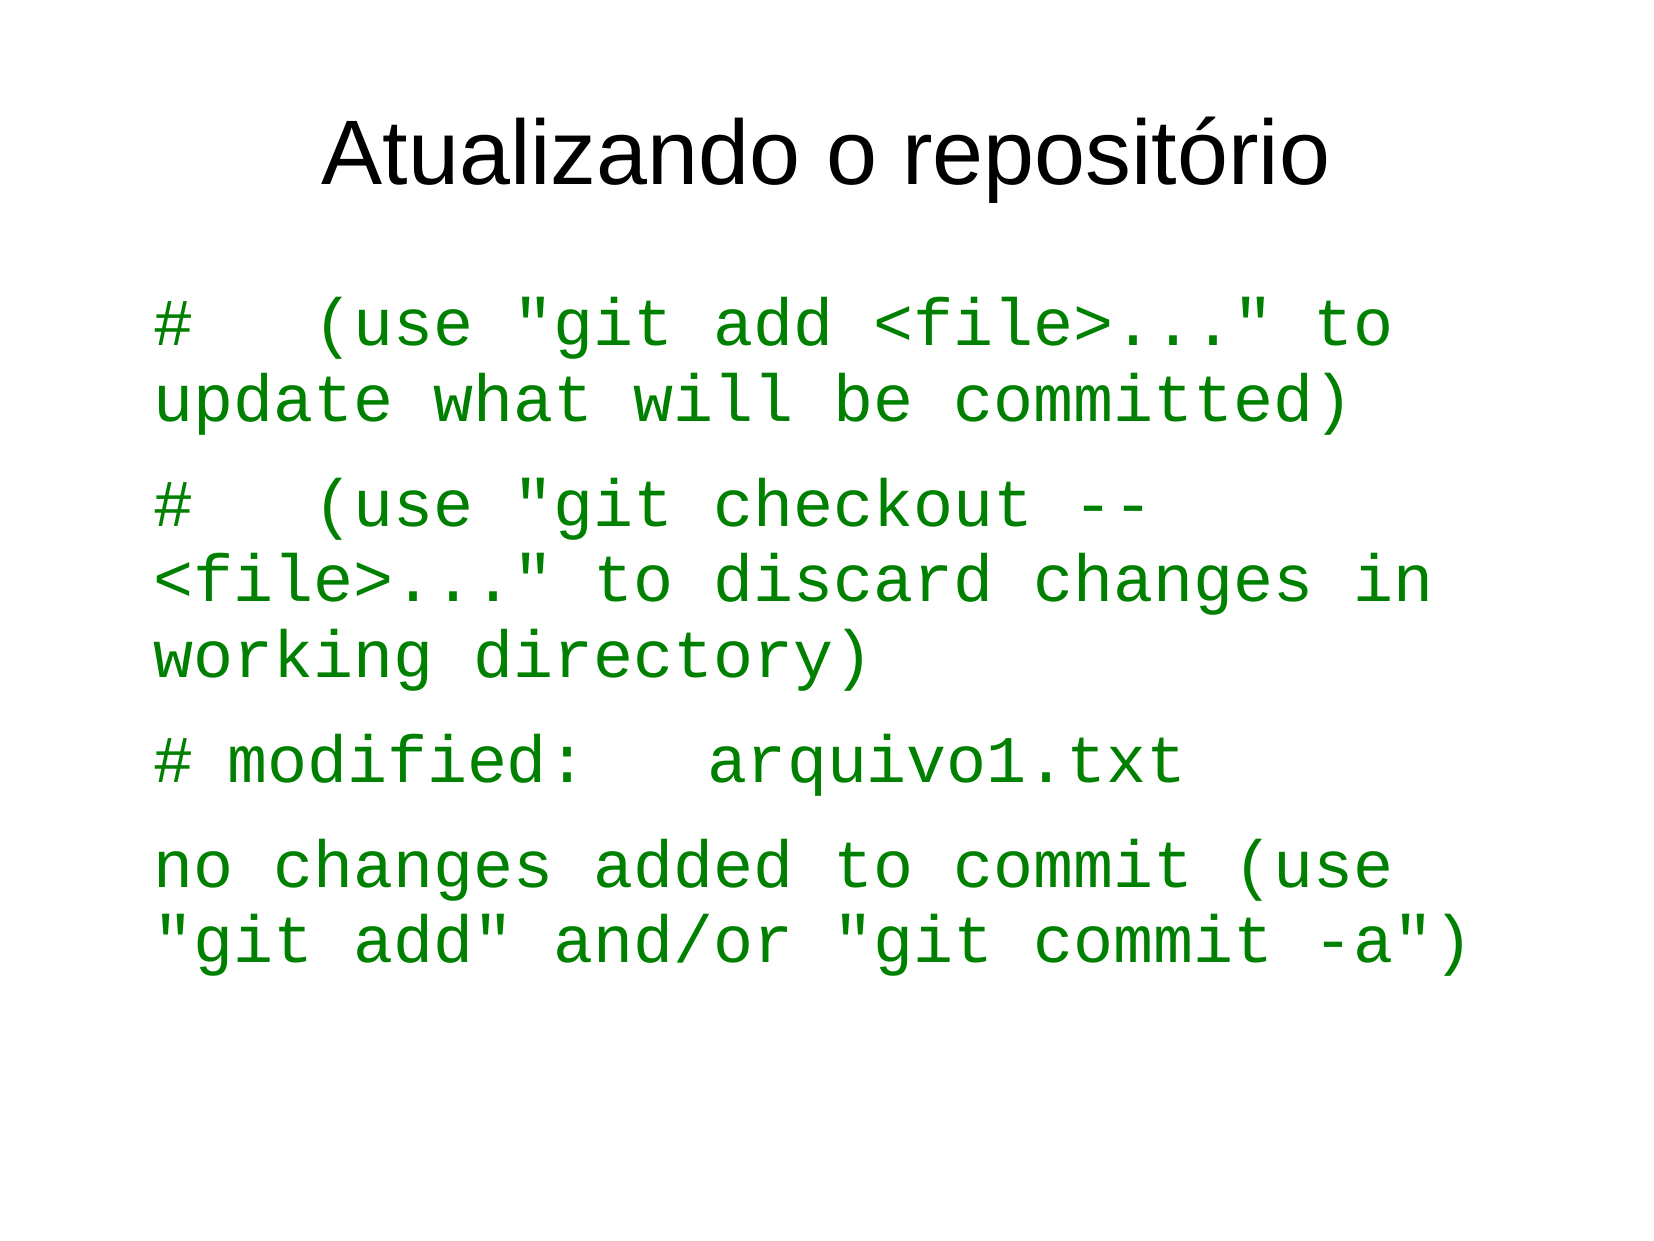

# Atualizando o repositório
# (use "git add <file>..." to update what will be committed)
# (use "git checkout -- <file>..." to discard changes in working directory)
#	modified: arquivo1.txt
no changes added to commit (use "git add" and/or "git commit -a")